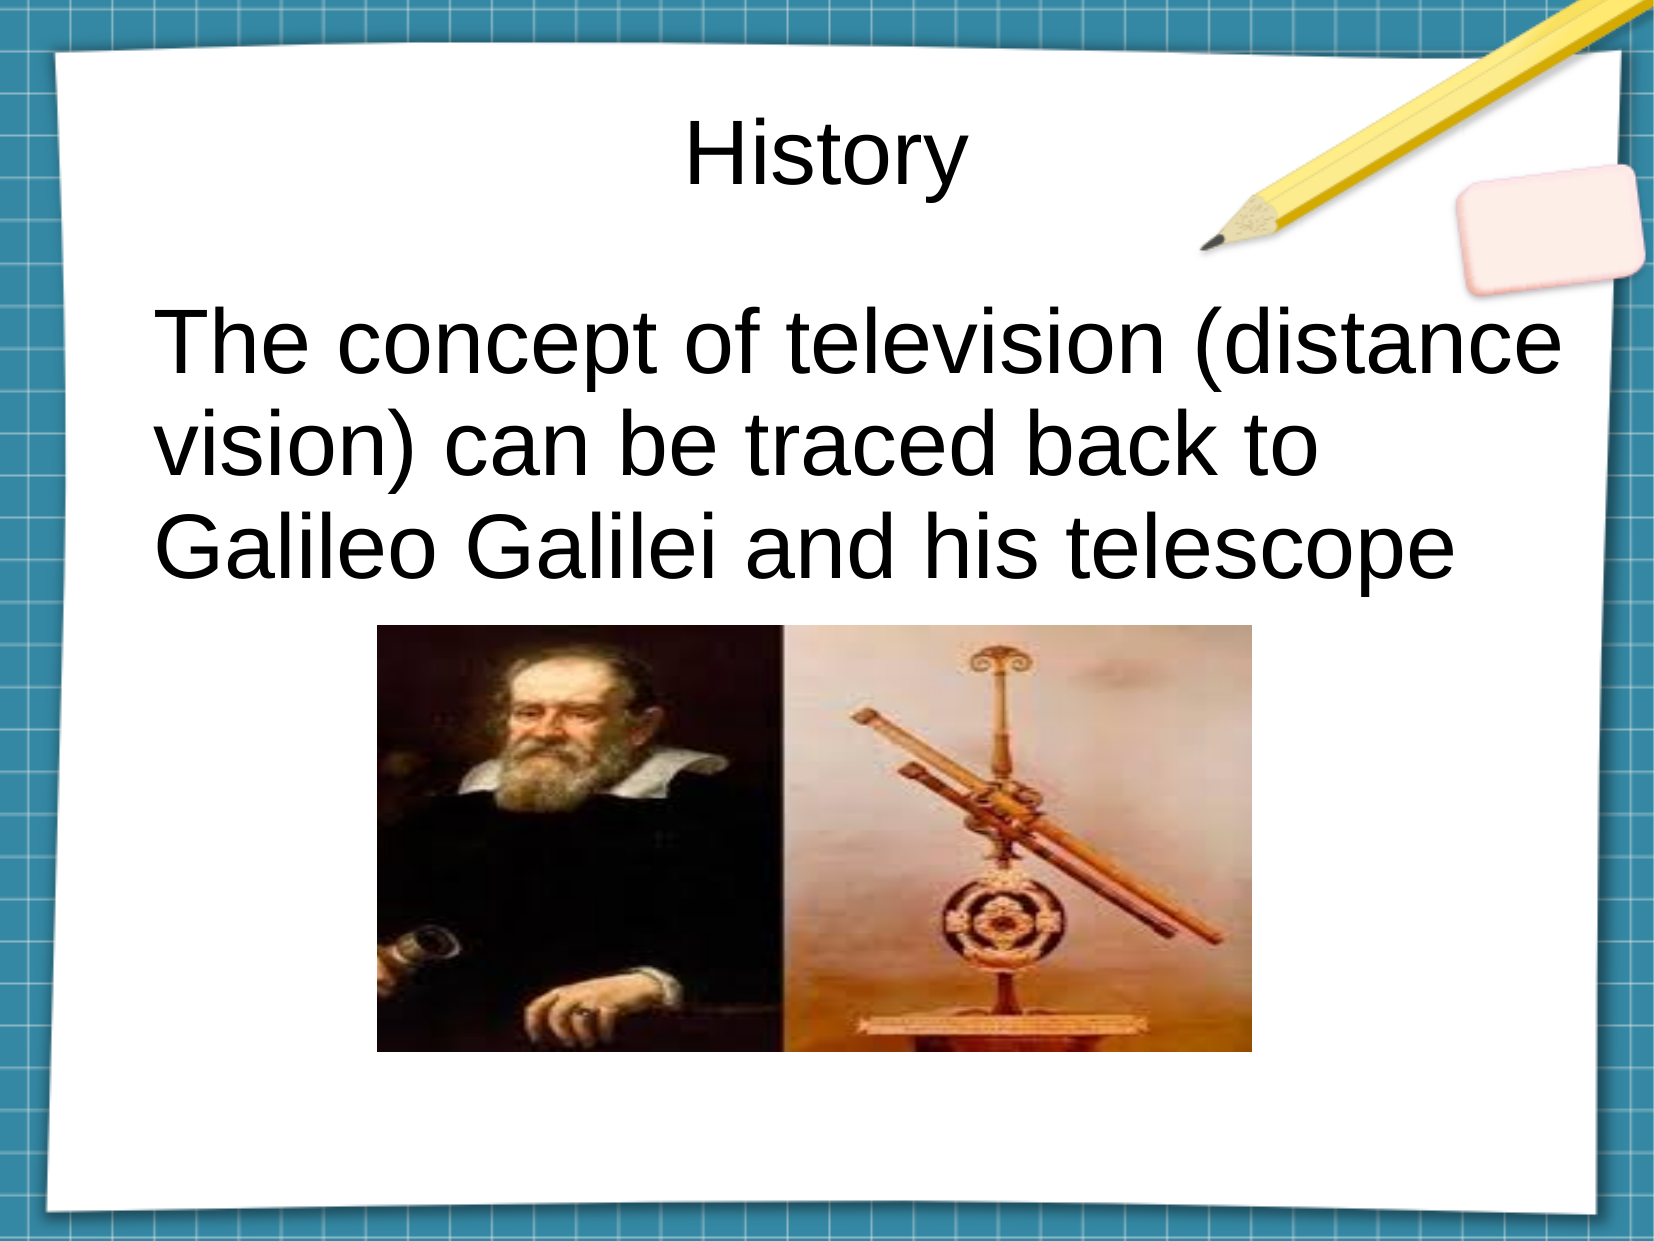

# History
The concept of television (distance vision) can be traced back to Galileo Galilei and his telescope